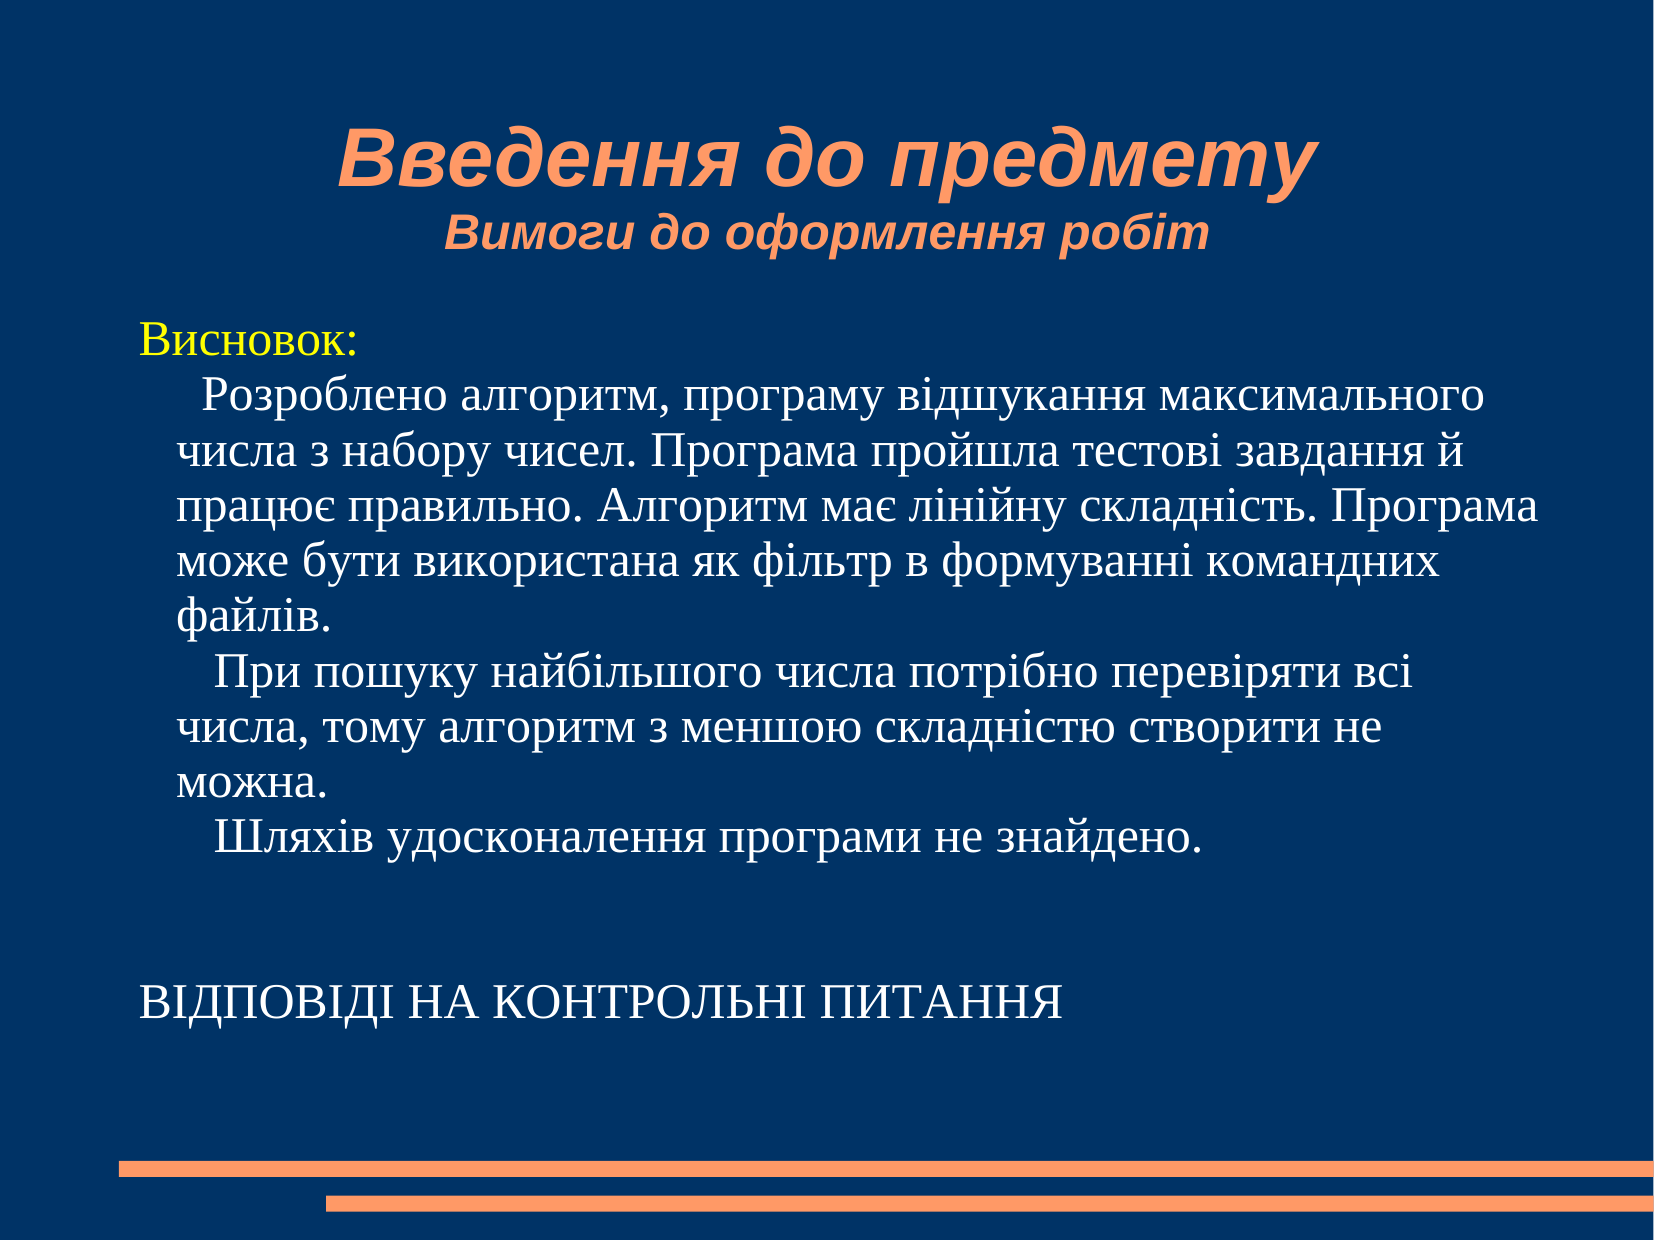

Введення до предмету
Вимоги до оформлення робіт
# Висновок:
 Розроблено алгоритм, програму відшукання максимального числа з набору чисел. Програма пройшла тестові завдання й працює правильно. Алгоритм має лінійну складність. Програма може бути використана як фільтр в формуванні командних файлів.
 При пошуку найбільшого числа потрібно перевіряти всі числа, тому алгоритм з меншою складністю створити не можна.
 Шляхів удосконалення програми не знайдено.
ВІДПОВІДІ НА КОНТРОЛЬНІ ПИТАННЯ